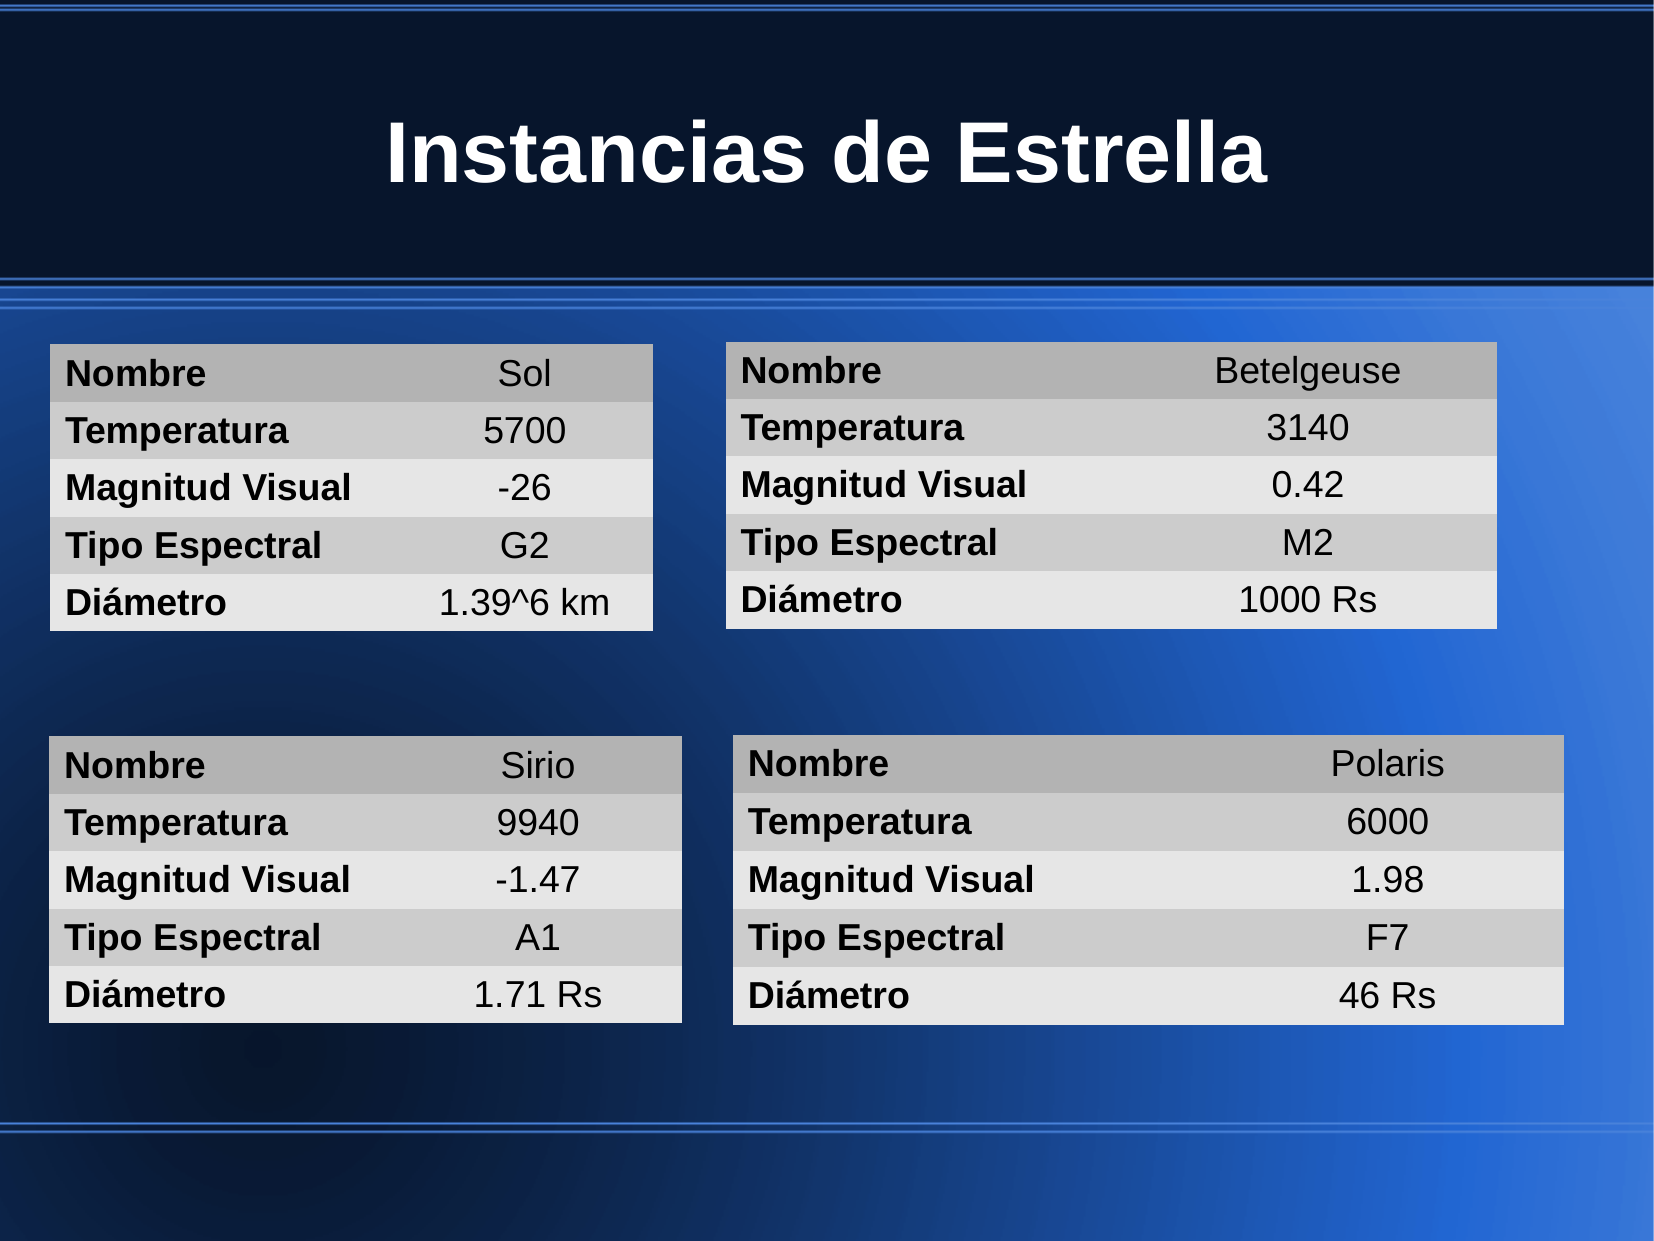

# Instancias de Estrella
| Nombre | Betelgeuse |
| --- | --- |
| Temperatura | 3140 |
| Magnitud Visual | 0.42 |
| Tipo Espectral | M2 |
| Diámetro | 1000 Rs |
| Nombre | Sol |
| --- | --- |
| Temperatura | 5700 |
| Magnitud Visual | -26 |
| Tipo Espectral | G2 |
| Diámetro | 1.39^6 km |
| Nombre | Polaris |
| --- | --- |
| Temperatura | 6000 |
| Magnitud Visual | 1.98 |
| Tipo Espectral | F7 |
| Diámetro | 46 Rs |
| Nombre | Sirio |
| --- | --- |
| Temperatura | 9940 |
| Magnitud Visual | -1.47 |
| Tipo Espectral | A1 |
| Diámetro | 1.71 Rs |